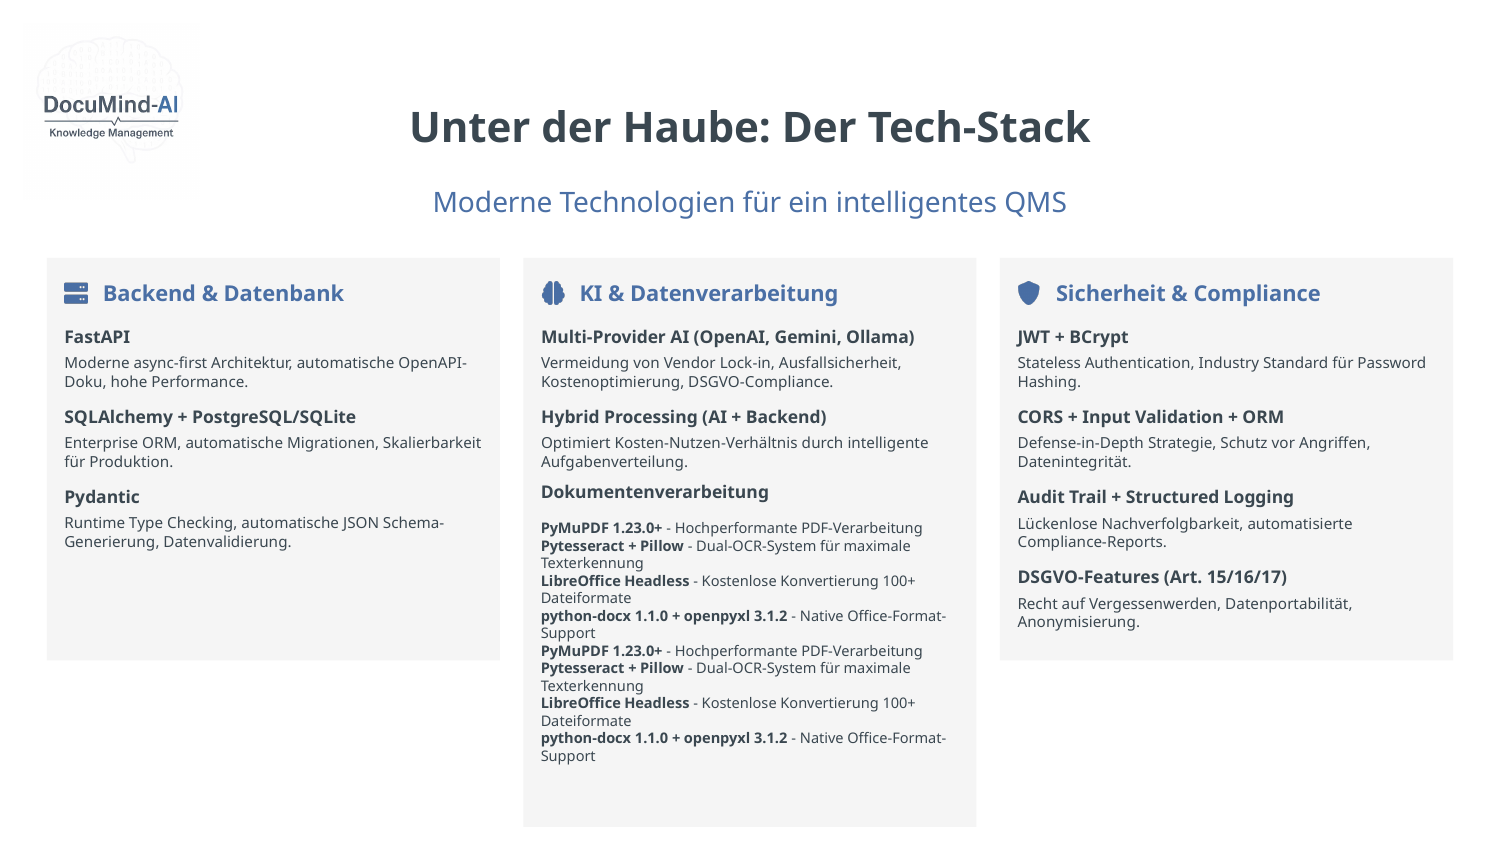

Unter der Haube: Der Tech-Stack
Moderne Technologien für ein intelligentes QMS
 Backend & Datenbank
 KI & Datenverarbeitung
 Sicherheit & Compliance
FastAPI
Multi-Provider AI (OpenAI, Gemini, Ollama)
JWT + BCrypt
Moderne async-first Architektur, automatische OpenAPI-Doku, hohe Performance.
Vermeidung von Vendor Lock-in, Ausfallsicherheit, Kostenoptimierung, DSGVO-Compliance.
Stateless Authentication, Industry Standard für Password Hashing.
SQLAlchemy + PostgreSQL/SQLite
Hybrid Processing (AI + Backend)
CORS + Input Validation + ORM
Optimiert Kosten-Nutzen-Verhältnis durch intelligente Aufgabenverteilung.
Enterprise ORM, automatische Migrationen, Skalierbarkeit für Produktion.
Defense-in-Depth Strategie, Schutz vor Angriffen, Datenintegrität.
Dokumentenverarbeitung
Pydantic
Audit Trail + Structured Logging
Runtime Type Checking, automatische JSON Schema-Generierung, Datenvalidierung.
Lückenlose Nachverfolgbarkeit, automatisierte Compliance-Reports.
PyMuPDF 1.23.0+ - Hochperformante PDF-Verarbeitung
Pytesseract + Pillow - Dual-OCR-System für maximale Texterkennung
LibreOffice Headless - Kostenlose Konvertierung 100+ Dateiformate
python-docx 1.1.0 + openpyxl 3.1.2 - Native Office-Format-Support
PyMuPDF 1.23.0+ - Hochperformante PDF-Verarbeitung
Pytesseract + Pillow - Dual-OCR-System für maximale Texterkennung
LibreOffice Headless - Kostenlose Konvertierung 100+ Dateiformate
python-docx 1.1.0 + openpyxl 3.1.2 - Native Office-Format-Support
DSGVO-Features (Art. 15/16/17)
Recht auf Vergessenwerden, Datenportabilität, Anonymisierung.